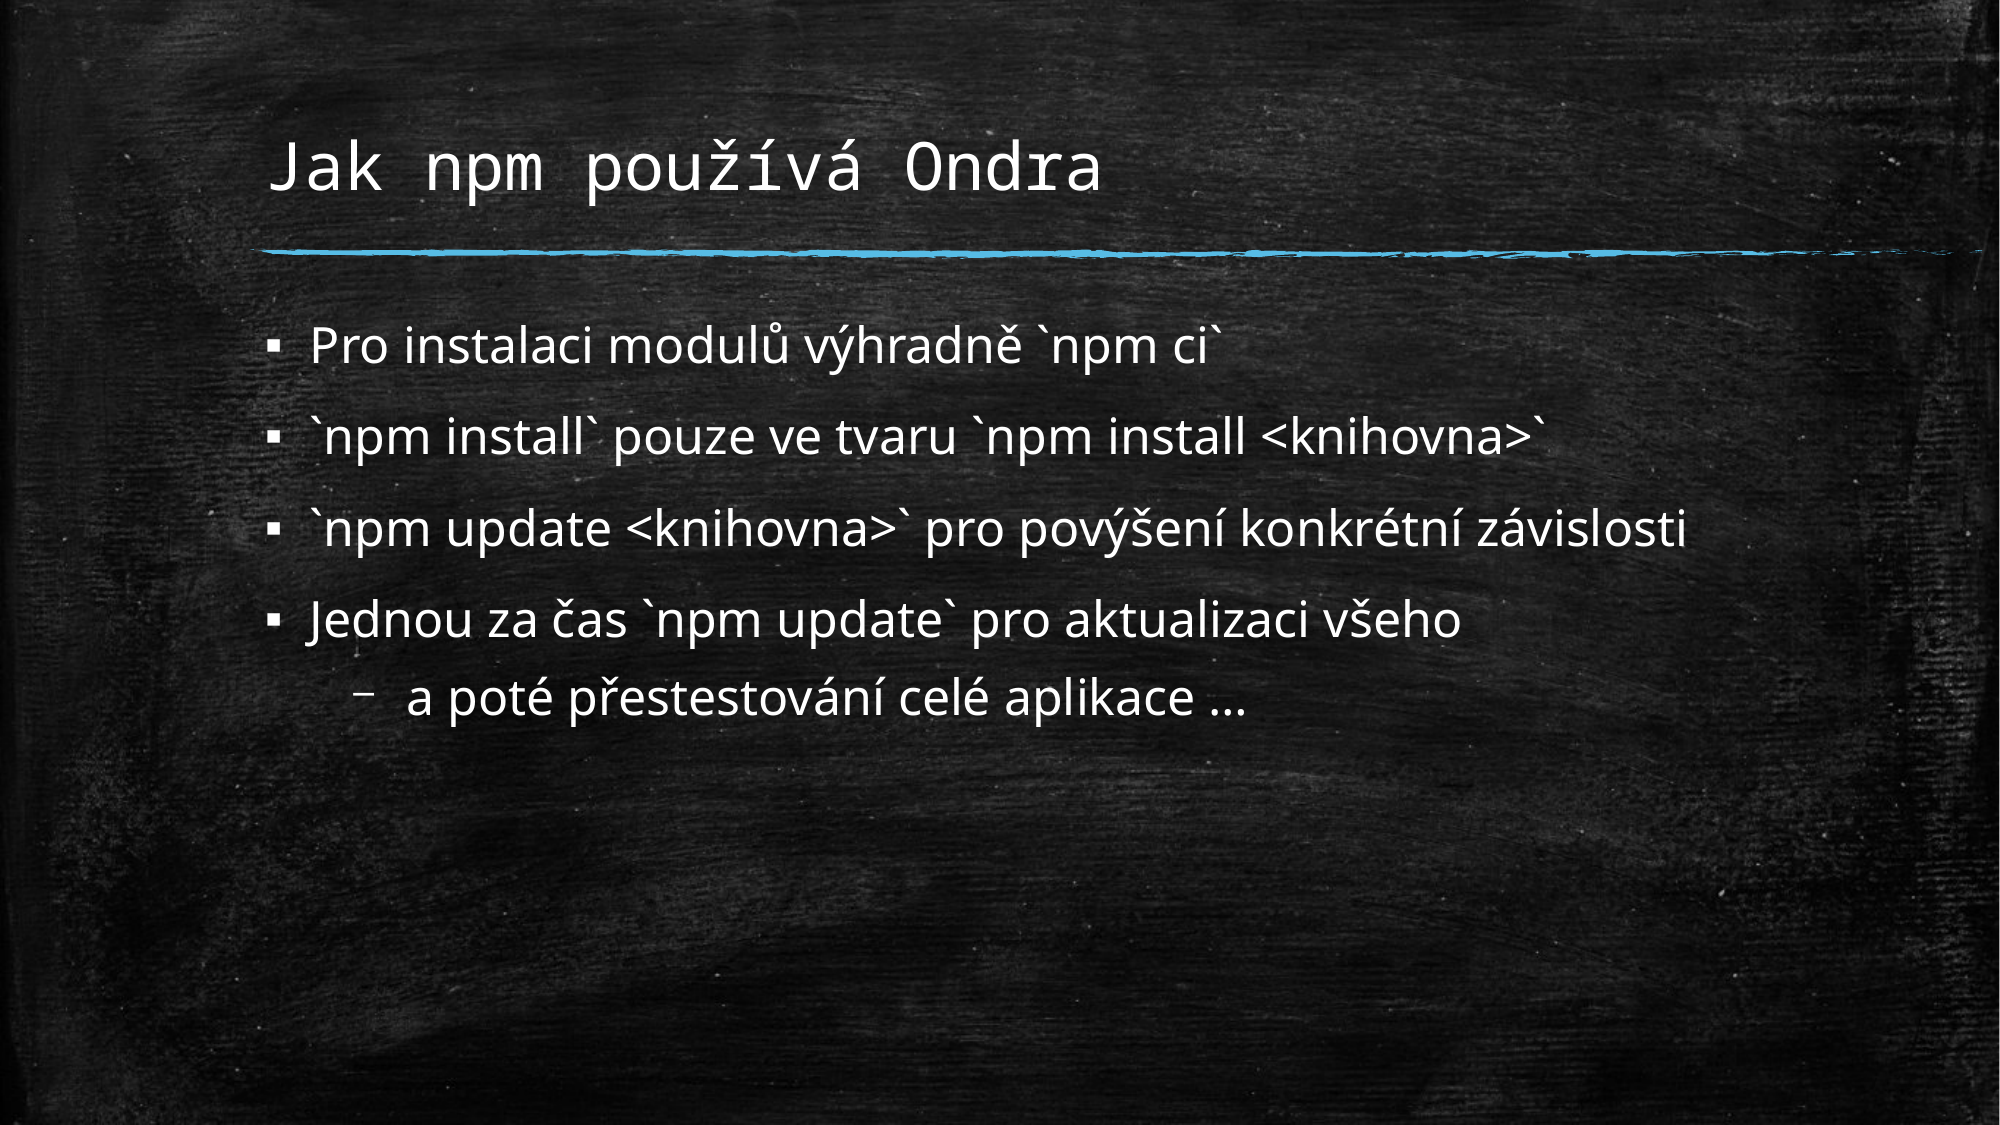

# Jak npm používá Ondra
Pro instalaci modulů výhradně `npm ci`
`npm install` pouze ve tvaru `npm install <knihovna>`
`npm update <knihovna>` pro povýšení konkrétní závislosti
Jednou za čas `npm update` pro aktualizaci všeho
a poté přestestování celé aplikace …